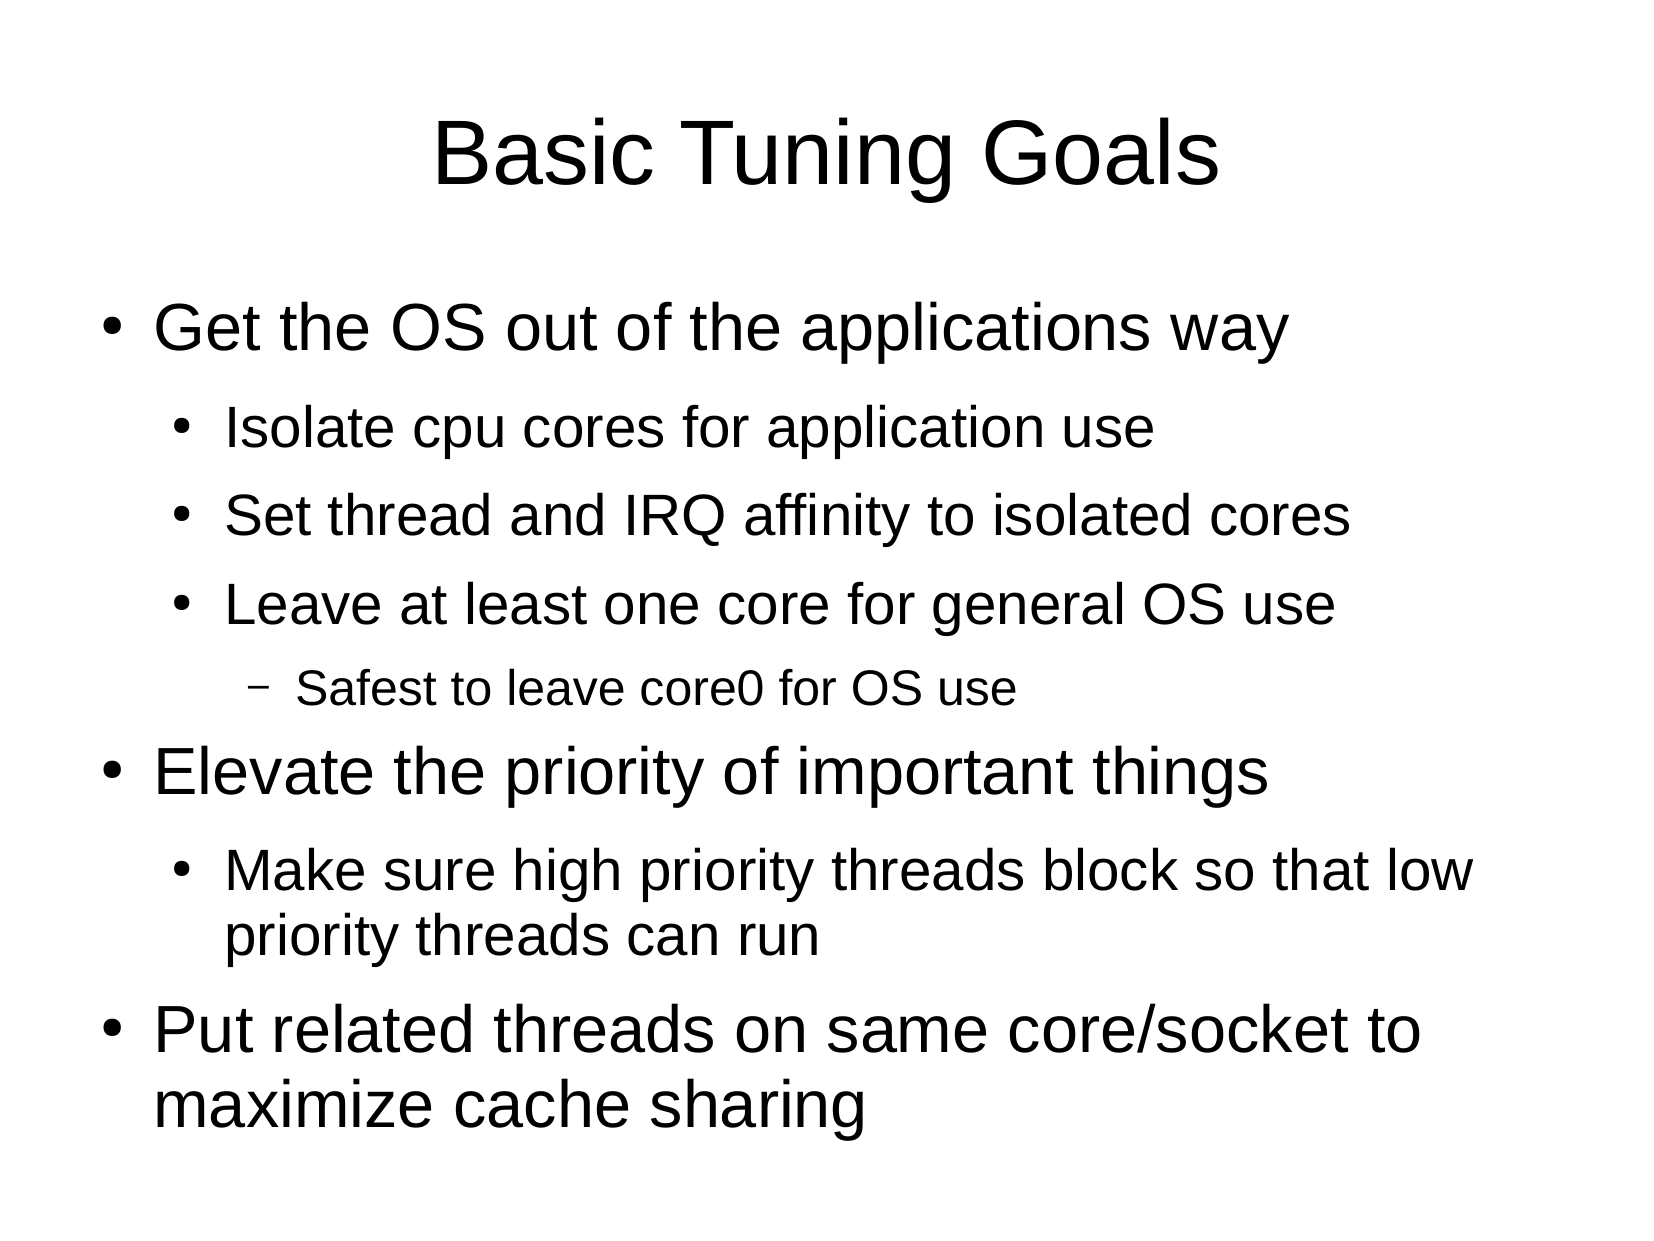

# Basic Tuning Goals
Get the OS out of the applications way
Isolate cpu cores for application use
Set thread and IRQ affinity to isolated cores
Leave at least one core for general OS use
Safest to leave core0 for OS use
Elevate the priority of important things
Make sure high priority threads block so that low priority threads can run
Put related threads on same core/socket to maximize cache sharing